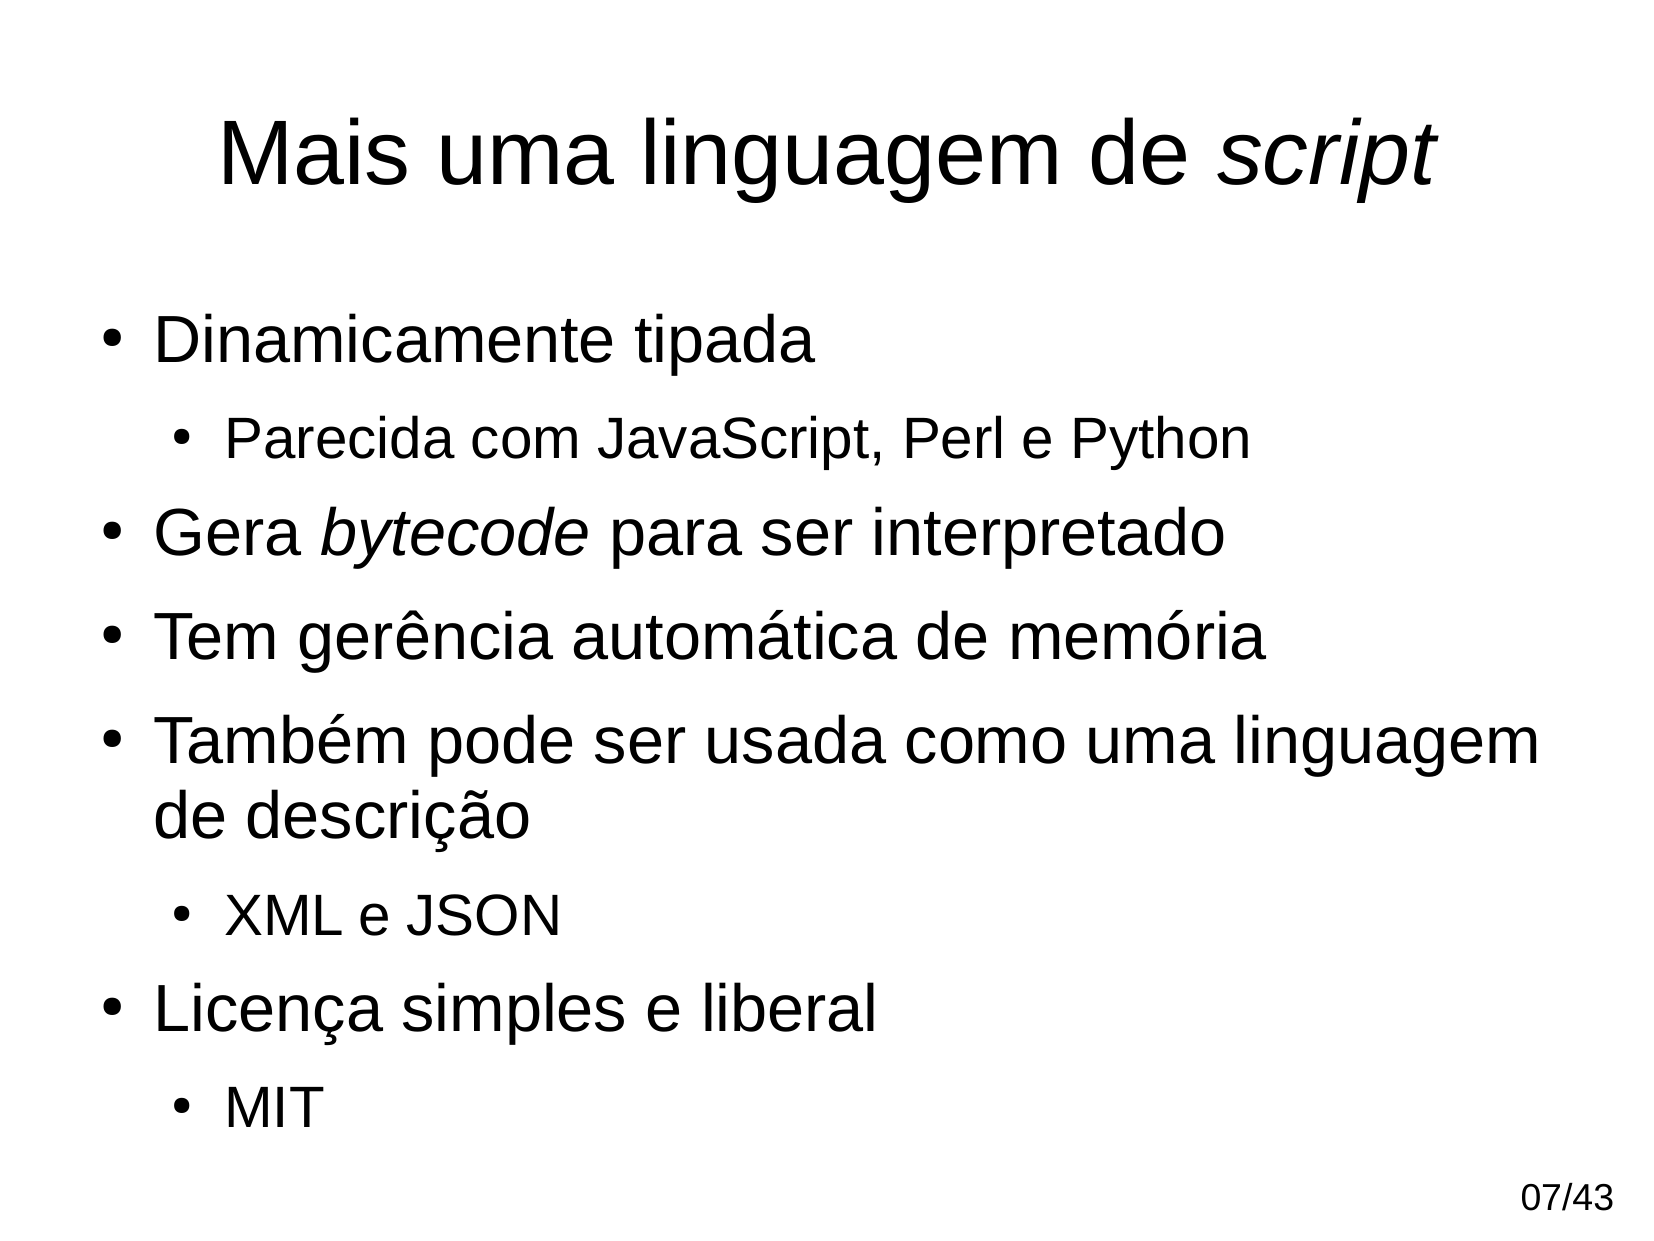

# Mais uma linguagem de script
Dinamicamente tipada
Parecida com JavaScript, Perl e Python
Gera bytecode para ser interpretado
Tem gerência automática de memória
Também pode ser usada como uma linguagem de descrição
XML e JSON
Licença simples e liberal
MIT
 07/43